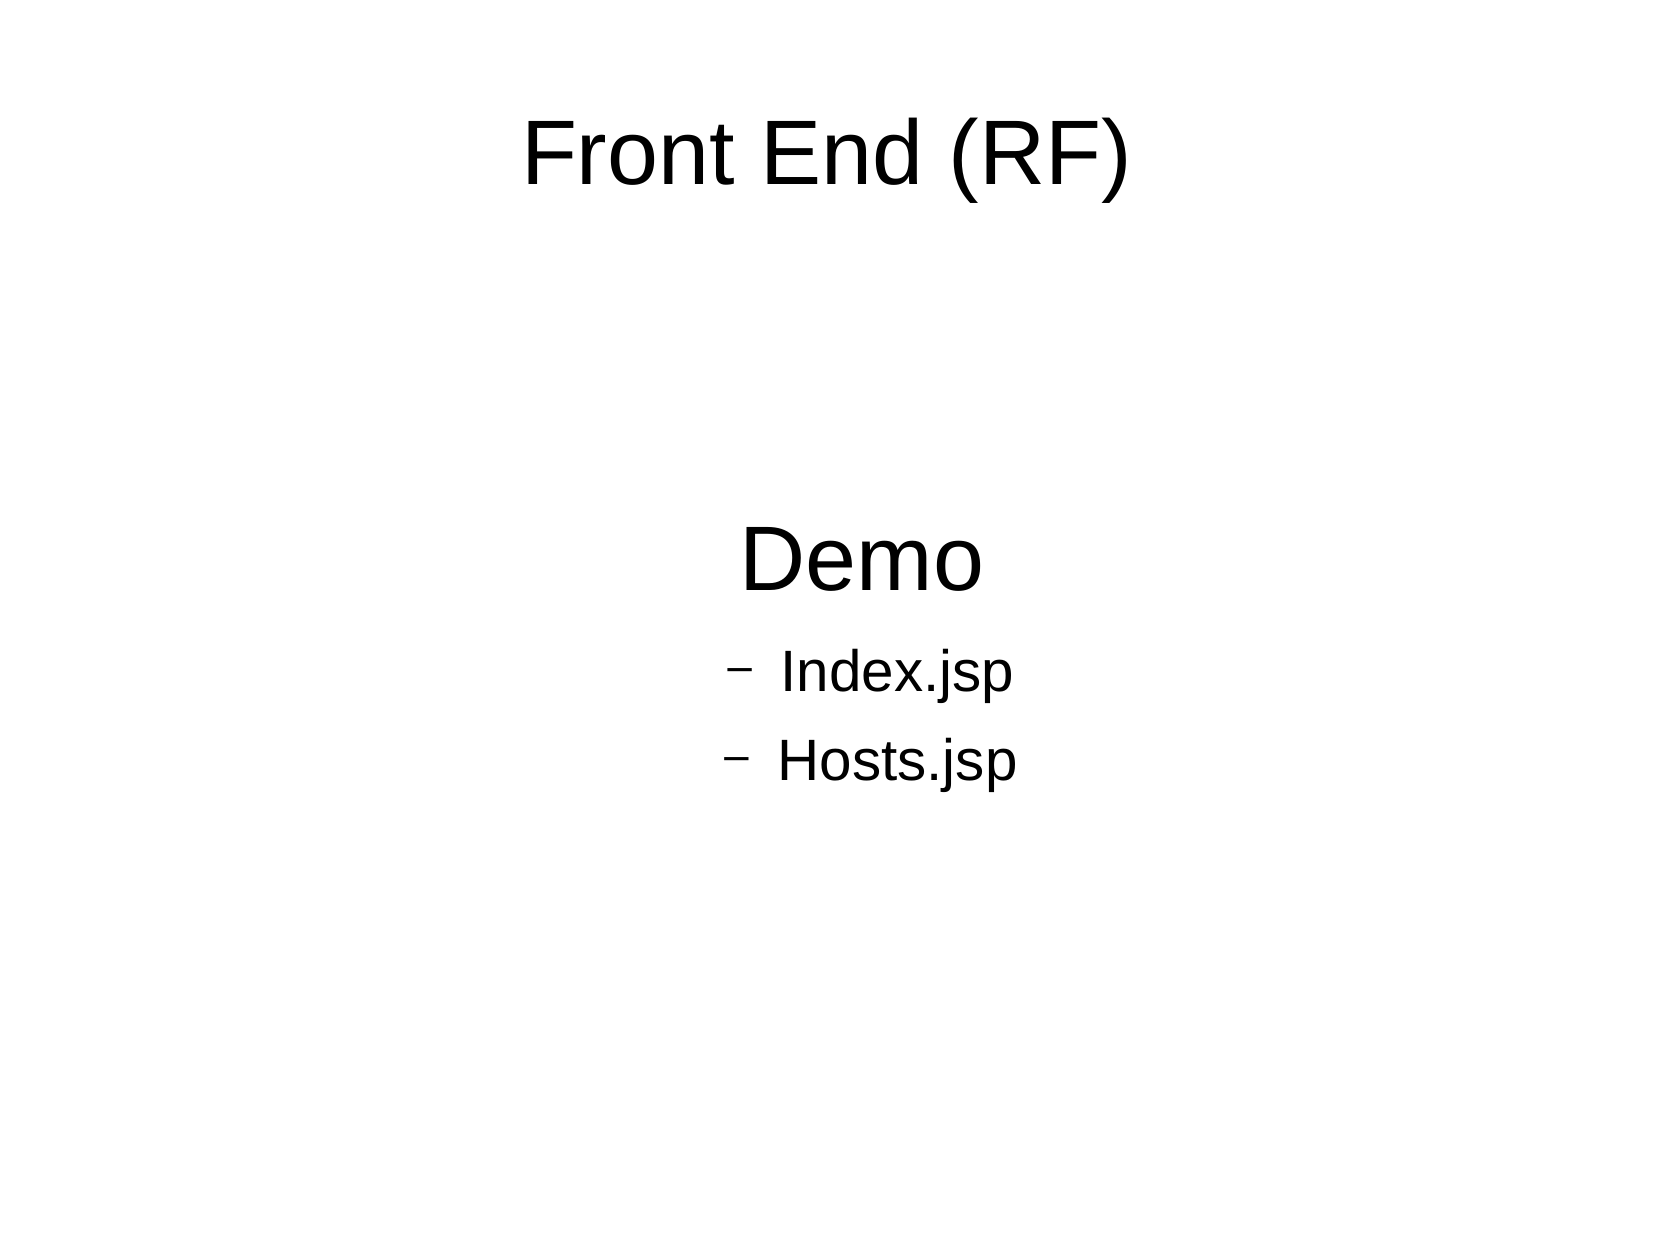

# Front End (RF)
Demo
Index.jsp
Hosts.jsp